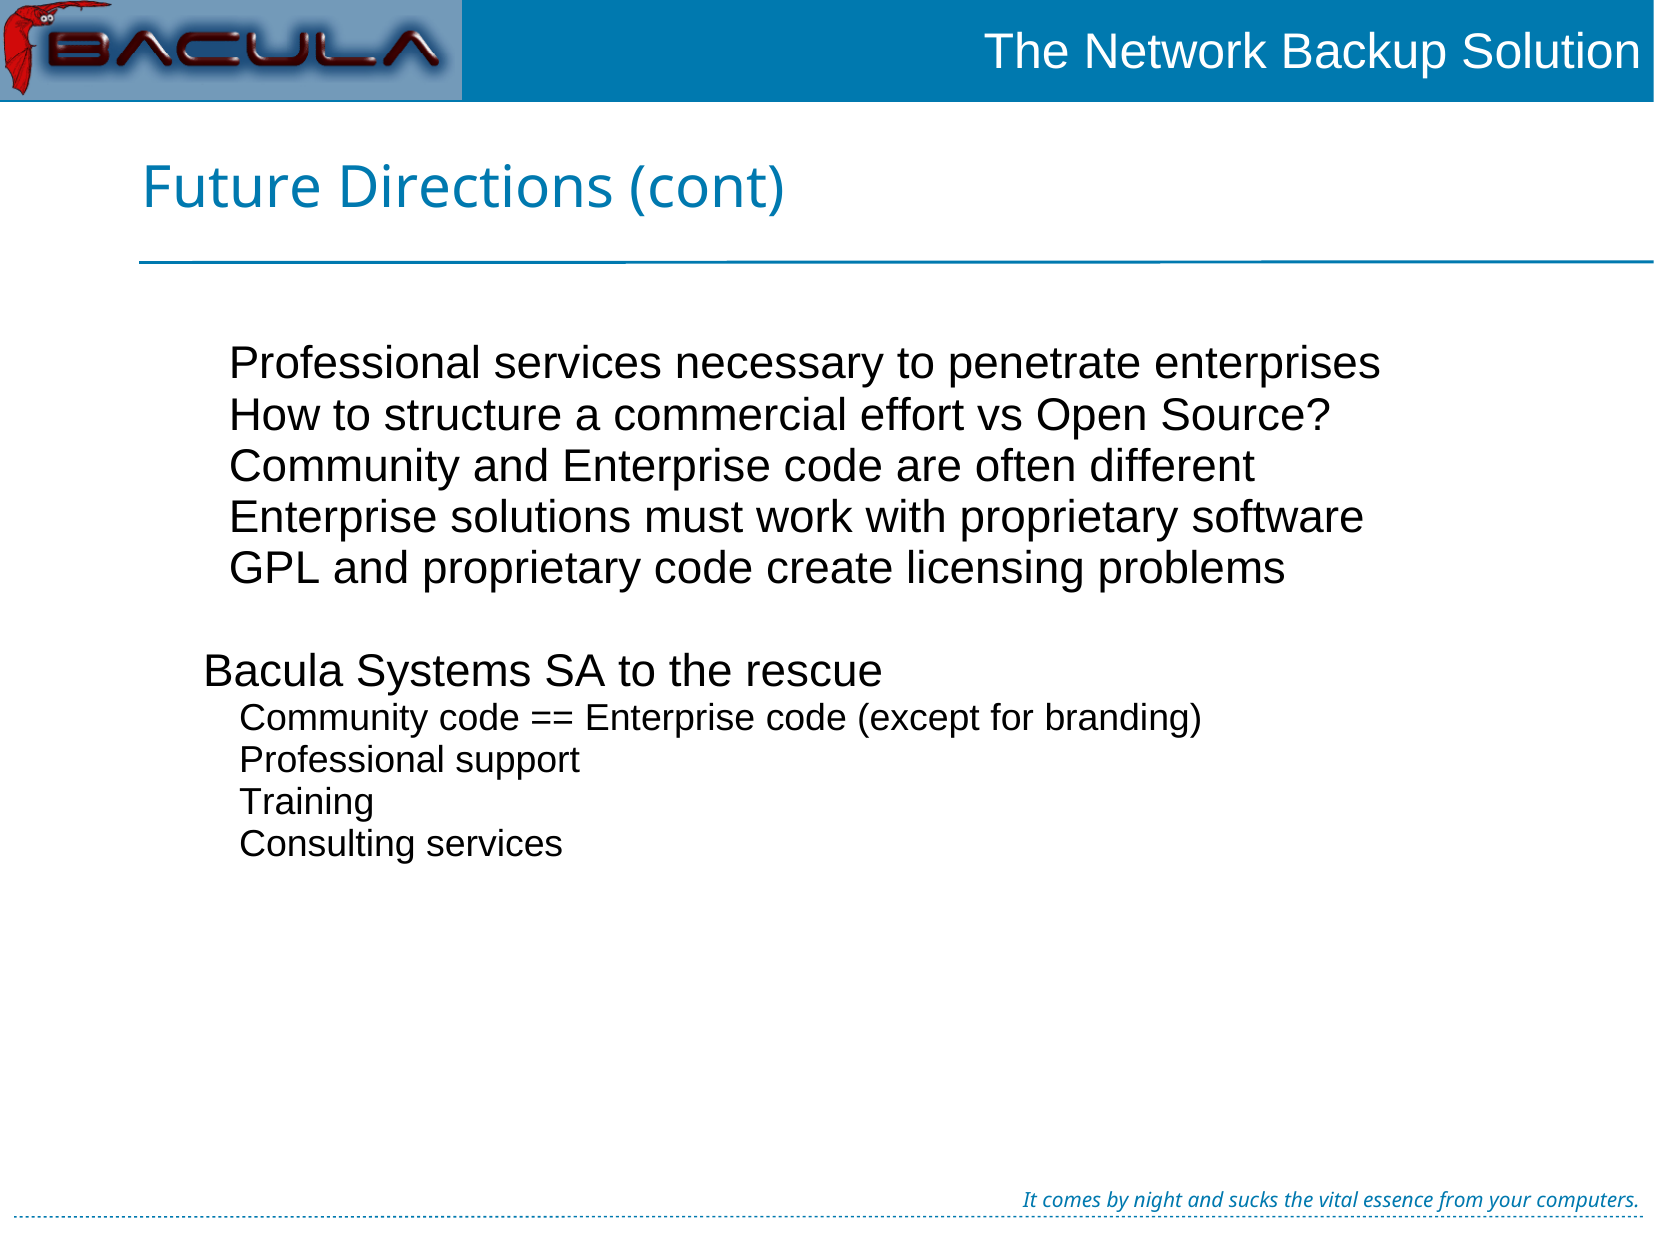

# Future Directions (cont)
 Professional services necessary to penetrate enterprises
 How to structure a commercial effort vs Open Source?
 Community and Enterprise code are often different
 Enterprise solutions must work with proprietary software
 GPL and proprietary code create licensing problems
Bacula Systems SA to the rescue
Community code == Enterprise code (except for branding)
Professional support
Training
Consulting services